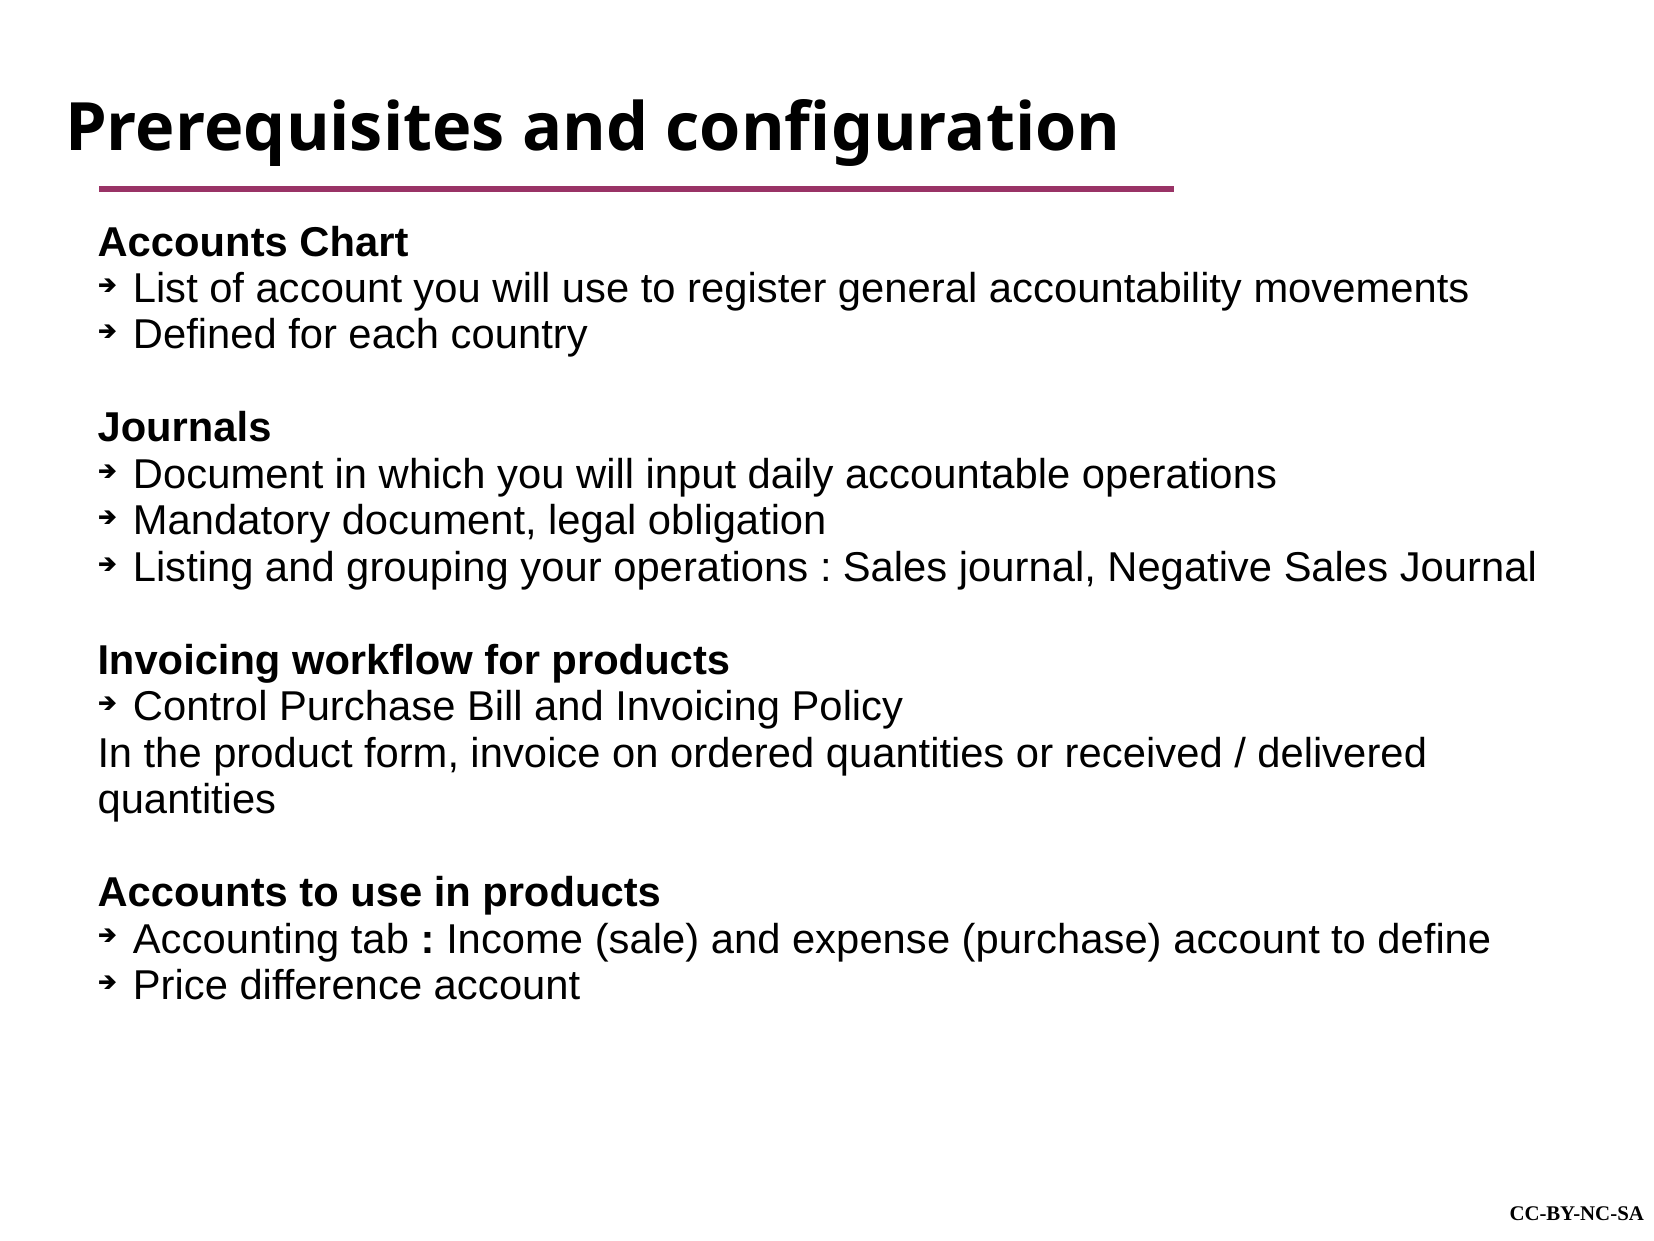

# Prerequisites and configuration
Accounts Chart
List of account you will use to register general accountability movements
Defined for each country
Journals
Document in which you will input daily accountable operations
Mandatory document, legal obligation
Listing and grouping your operations : Sales journal, Negative Sales Journal
Invoicing workflow for products
Control Purchase Bill and Invoicing Policy
In the product form, invoice on ordered quantities or received / delivered quantities
Accounts to use in products
Accounting tab : Income (sale) and expense (purchase) account to define
Price difference account